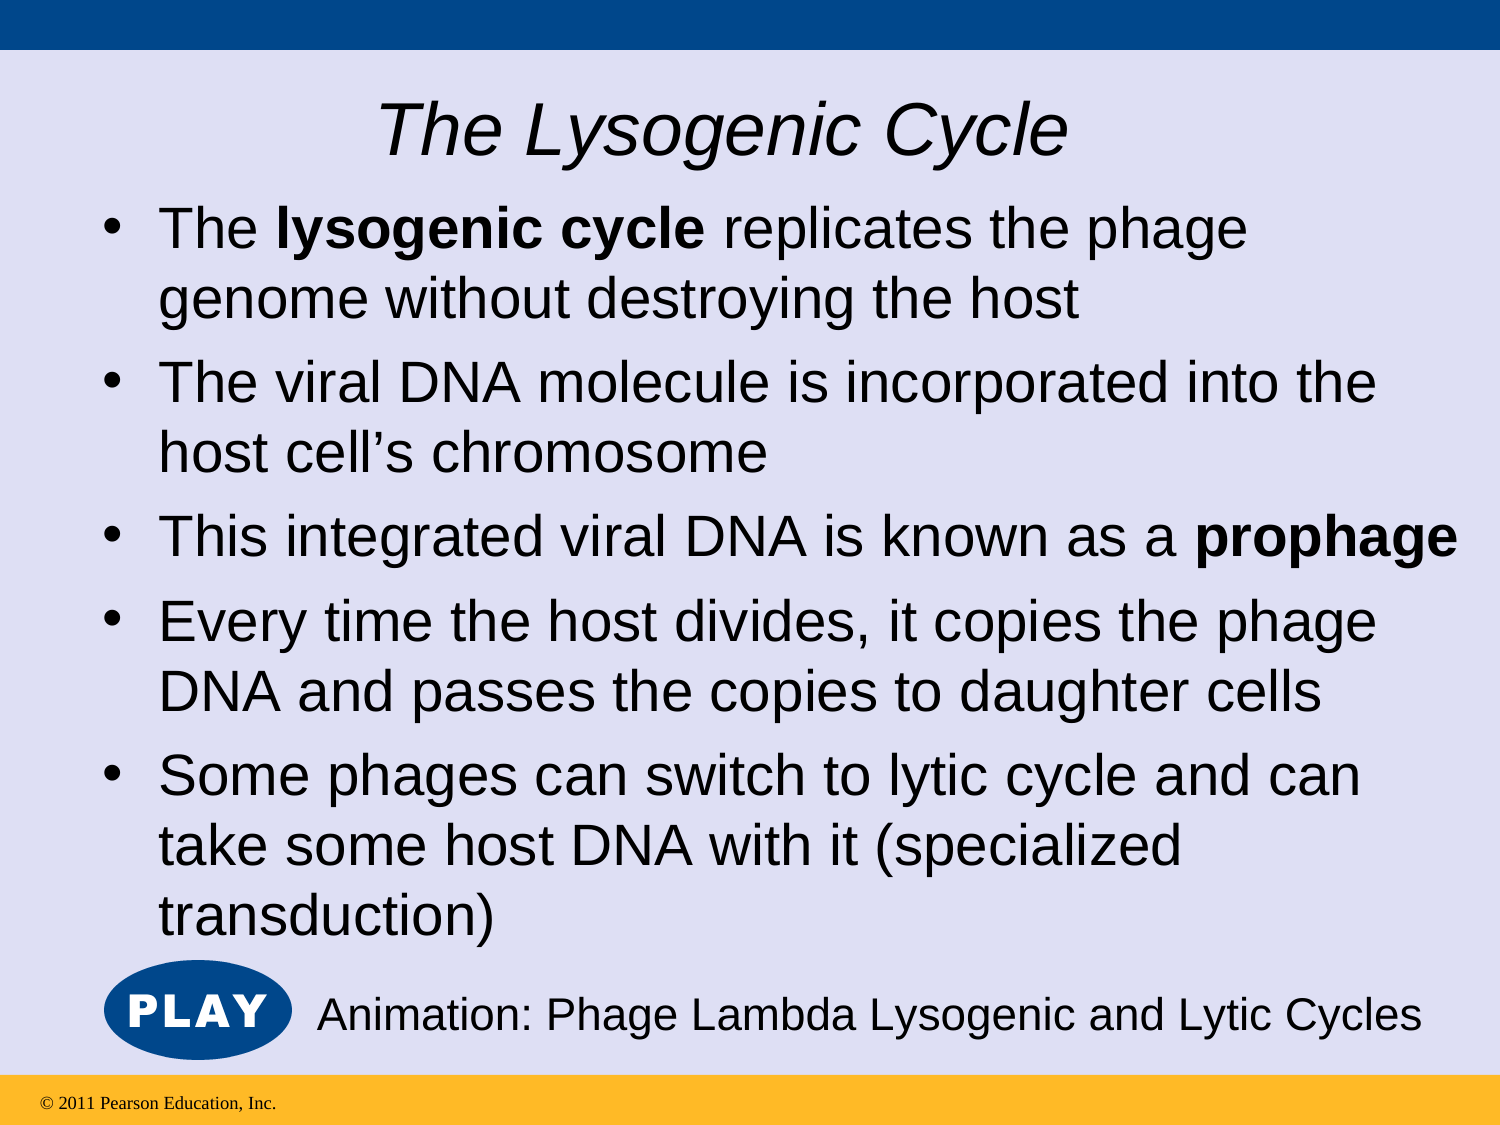

# The Lysogenic Cycle
The lysogenic cycle replicates the phage genome without destroying the host
The viral DNA molecule is incorporated into the host cell’s chromosome
This integrated viral DNA is known as a prophage
Every time the host divides, it copies the phage DNA and passes the copies to daughter cells
Some phages can switch to lytic cycle and can take some host DNA with it (specialized transduction)
Animation: Phage Lambda Lysogenic and Lytic Cycles
© 2011 Pearson Education, Inc.